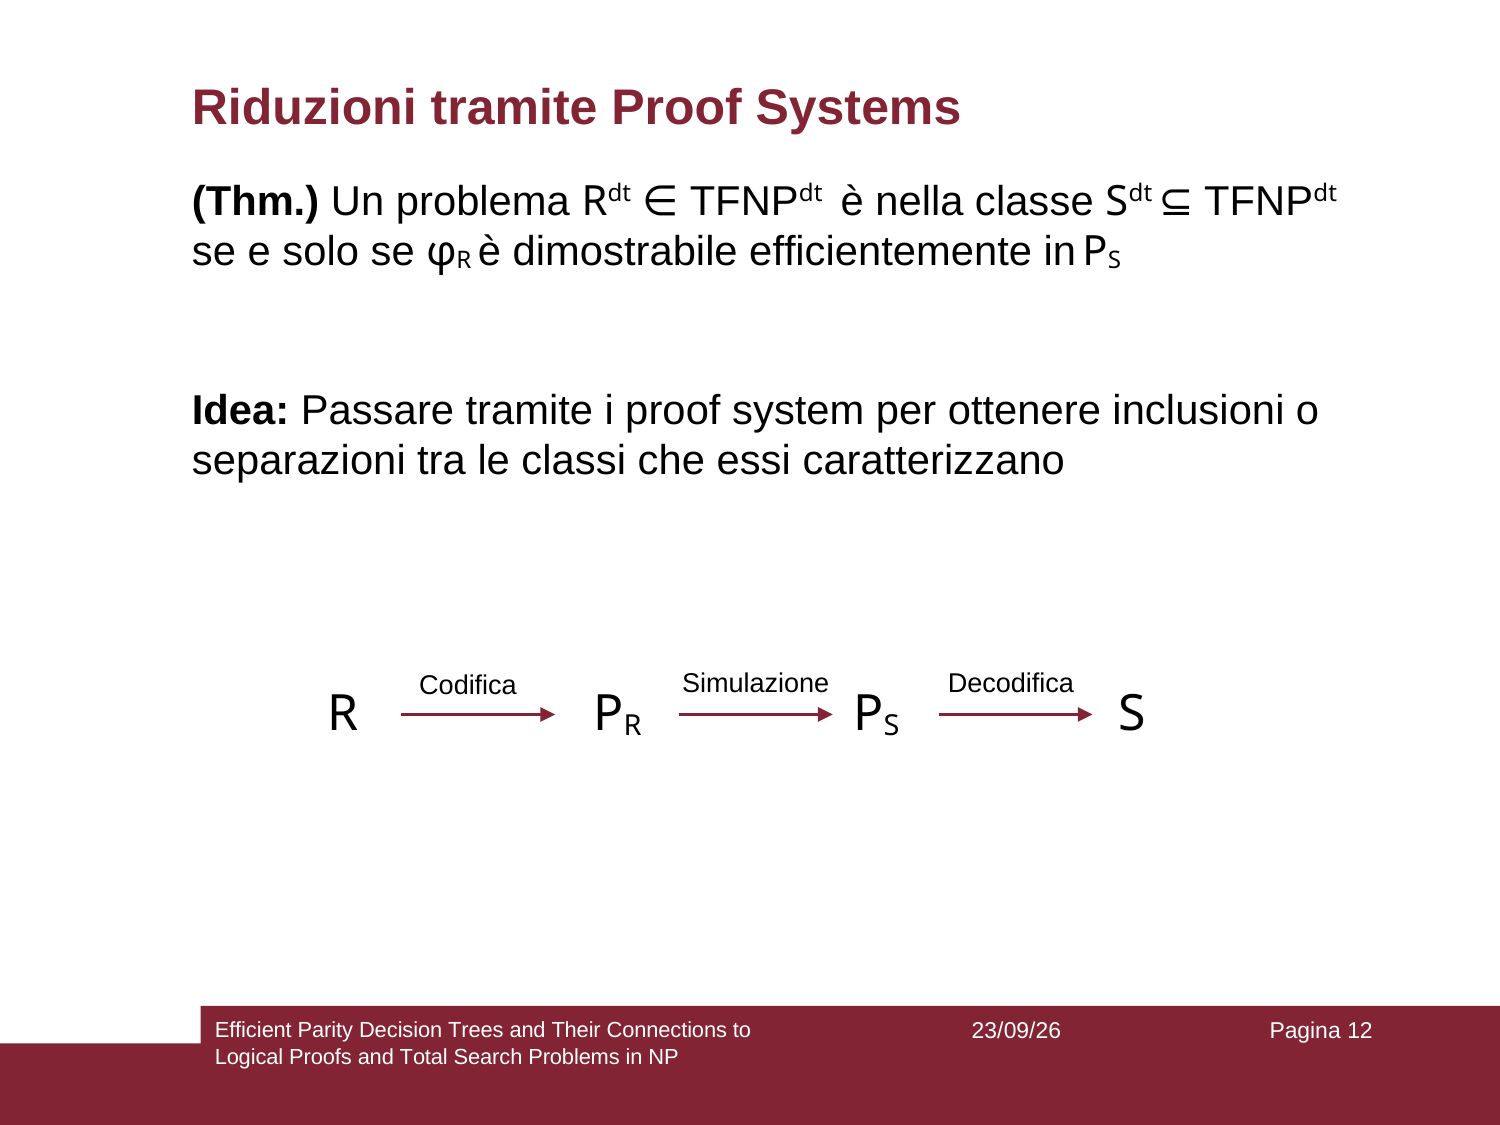

Riduzioni tramite Proof Systems
(Thm.) Un problema Rdt ∈ TFNPdt è nella classe Sdt ⊆ TFNPdt se e solo se φR è dimostrabile efficientemente in PS
Idea: Passare tramite i proof system per ottenere inclusioni o separazioni tra le classi che essi caratterizzano
Simulazione
Decodifica
Codifica
R
PR
PS
S
Efficient Parity Decision Trees and Their Connections to Logical Proofs and Total Search Problems in NP
Pagina